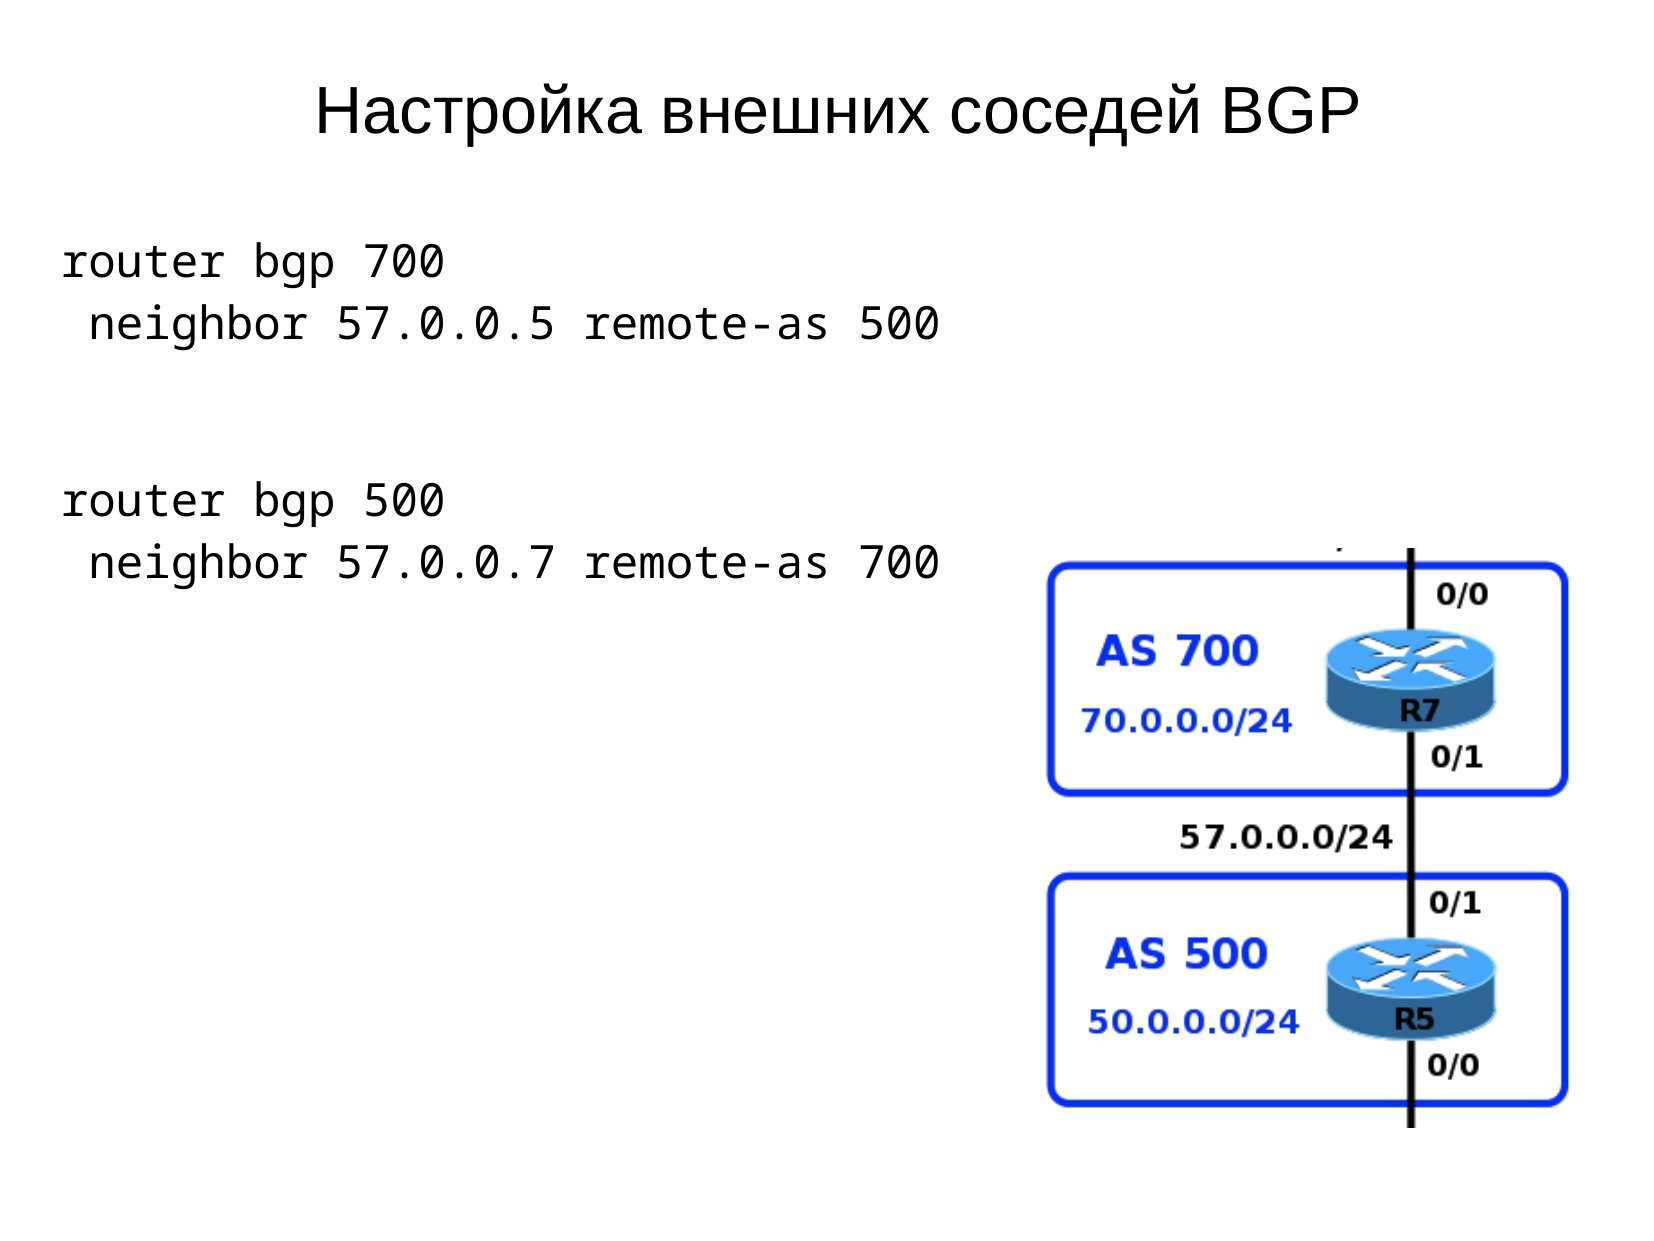

# Настройка внешних соседей BGP
router bgp 700
 neighbor 57.0.0.5 remote-as 500
router bgp 500
 neighbor 57.0.0.7 remote-as 700